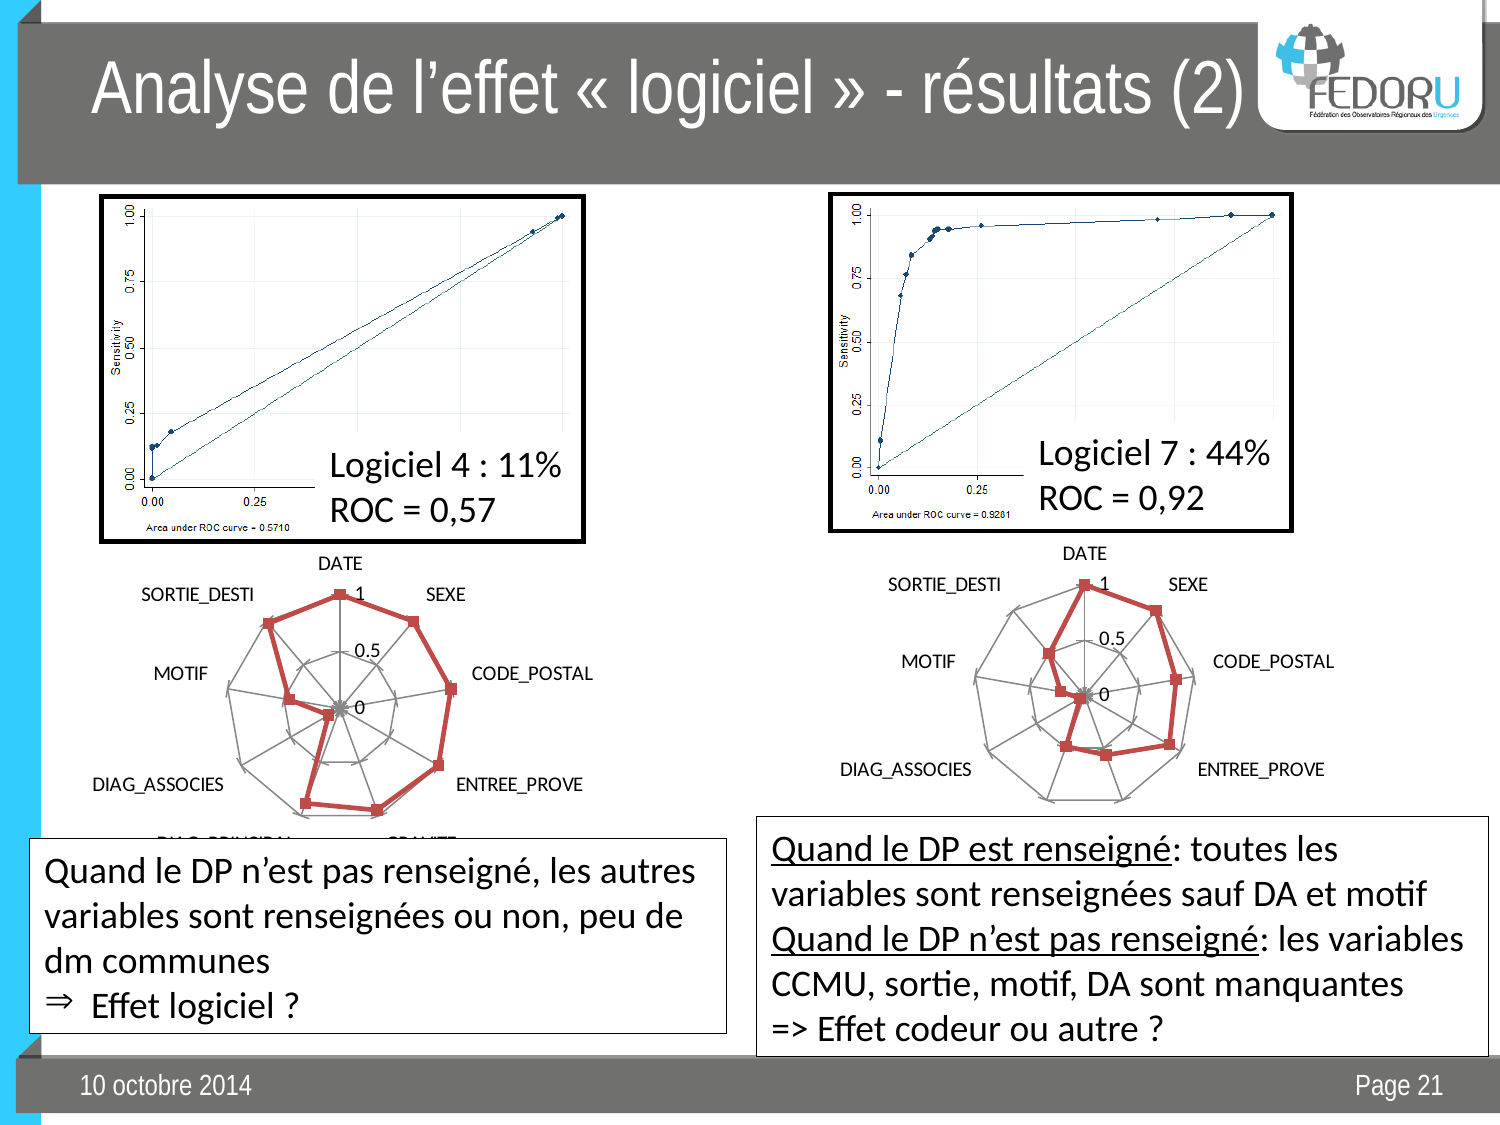

# Analyse de l’effet « logiciel » - résultats (2)
Logiciel 7 : 44%
ROC = 0,92
Logiciel 4 : 11%
ROC = 0,57
### Chart
| Category | |
|---|---|
| DATE | 1.0 |
| SEXE | 1.0 |
| CODE_POSTAL | 0.8381 |
| ENTREE_PROVE | 0.8818 |
| GRAVITE | 0.5683 |
| DIAG_PRINCIPAL | 0.4852 |
| DIAG_ASSOCIES | 0.0452 |
| MOTIF | 0.2175 |
| SORTIE_DESTI | 0.4954 |
### Chart
| Category | |
|---|---|
| DATE | 1.0 |
| SEXE | 1.0 |
| CODE_POSTAL | 0.9884 |
| ENTREE_PROVE | 0.9972 |
| GRAVITE | 0.9477 |
| DIAG_PRINCIPAL | 0.8835 |
| DIAG_ASSOCIES | 0.1143 |
| MOTIF | 0.451 |
| SORTIE_DESTI | 0.9752 |Logiciel 7 - 44% dm
Logiciel 4 - 11,56%
Quand le DP est renseigné: toutes les variables sont renseignées sauf DA et motif
Quand le DP n’est pas renseigné: les variables CCMU, sortie, motif, DA sont manquantes
=> Effet codeur ou autre ?
Quand le DP n’est pas renseigné, les autres variables sont renseignées ou non, peu de dm communes
Effet logiciel ?
10 octobre 2014
Page